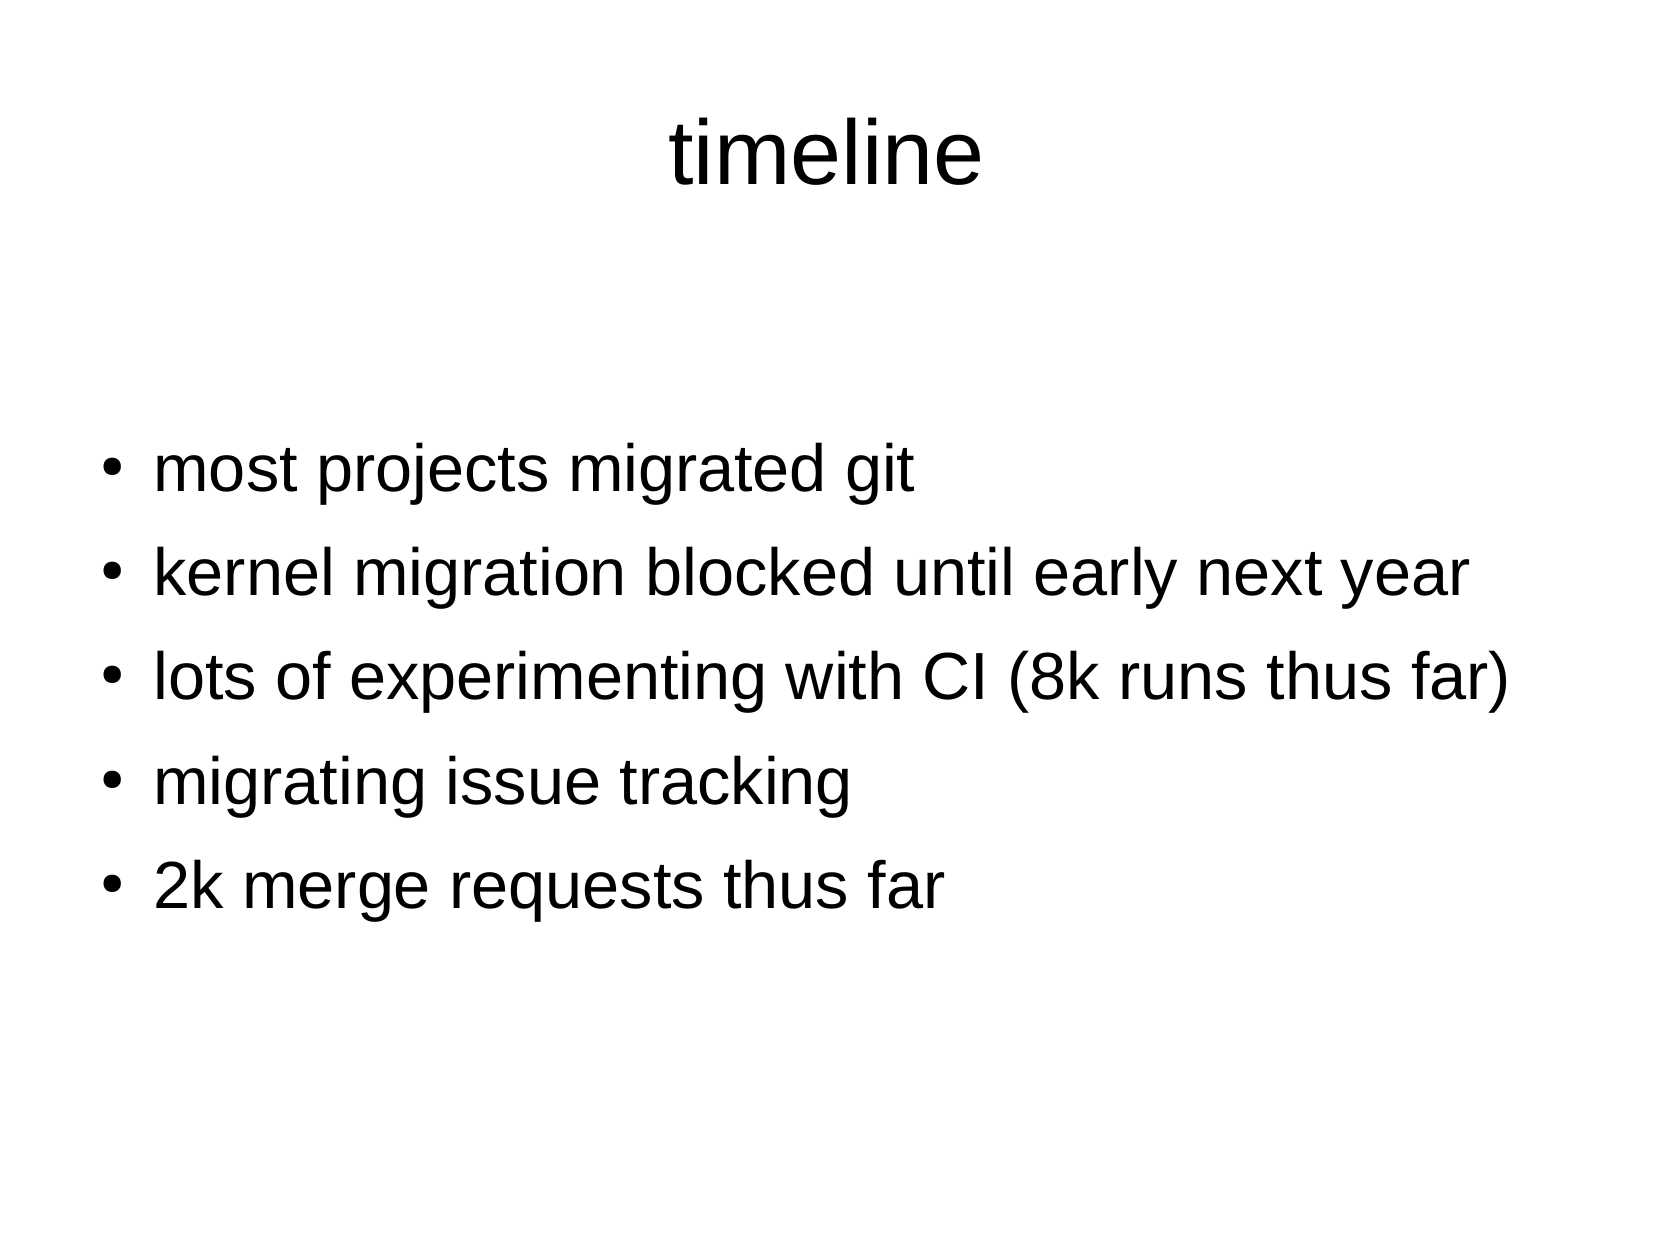

# timeline
most projects migrated git
kernel migration blocked until early next year
lots of experimenting with CI (8k runs thus far)
migrating issue tracking
2k merge requests thus far